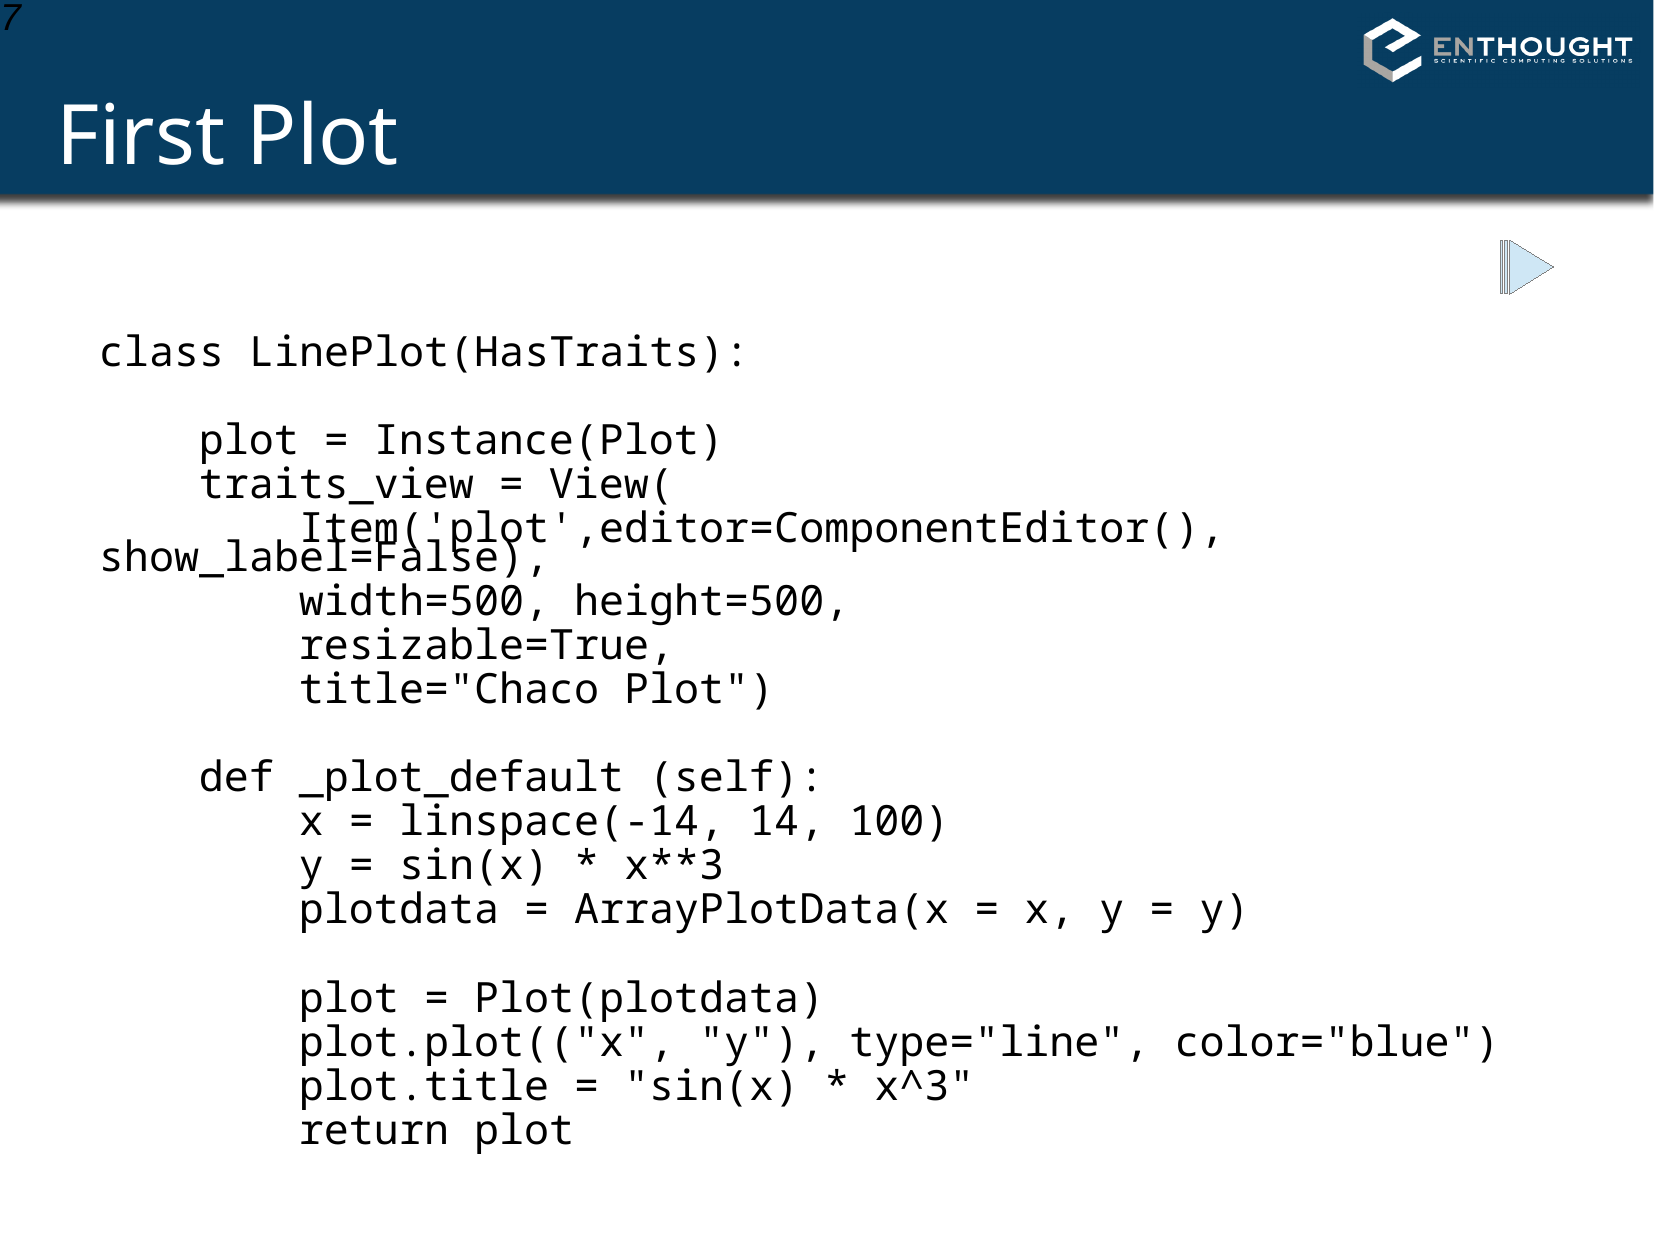

# First Plot
class LinePlot(HasTraits):
 plot = Instance(Plot)
 traits_view = View(
 Item('plot',editor=ComponentEditor(), show_label=False),
 width=500, height=500,
 resizable=True,
 title="Chaco Plot")
 def _plot_default (self):
 x = linspace(-14, 14, 100)
 y = sin(x) * x**3
 plotdata = ArrayPlotData(x = x, y = y)
 plot = Plot(plotdata)
 plot.plot(("x", "y"), type="line", color="blue")
 plot.title = "sin(x) * x^3"
 return plot
if __name__ == "__main__":
	LinePlot().configure_traits()